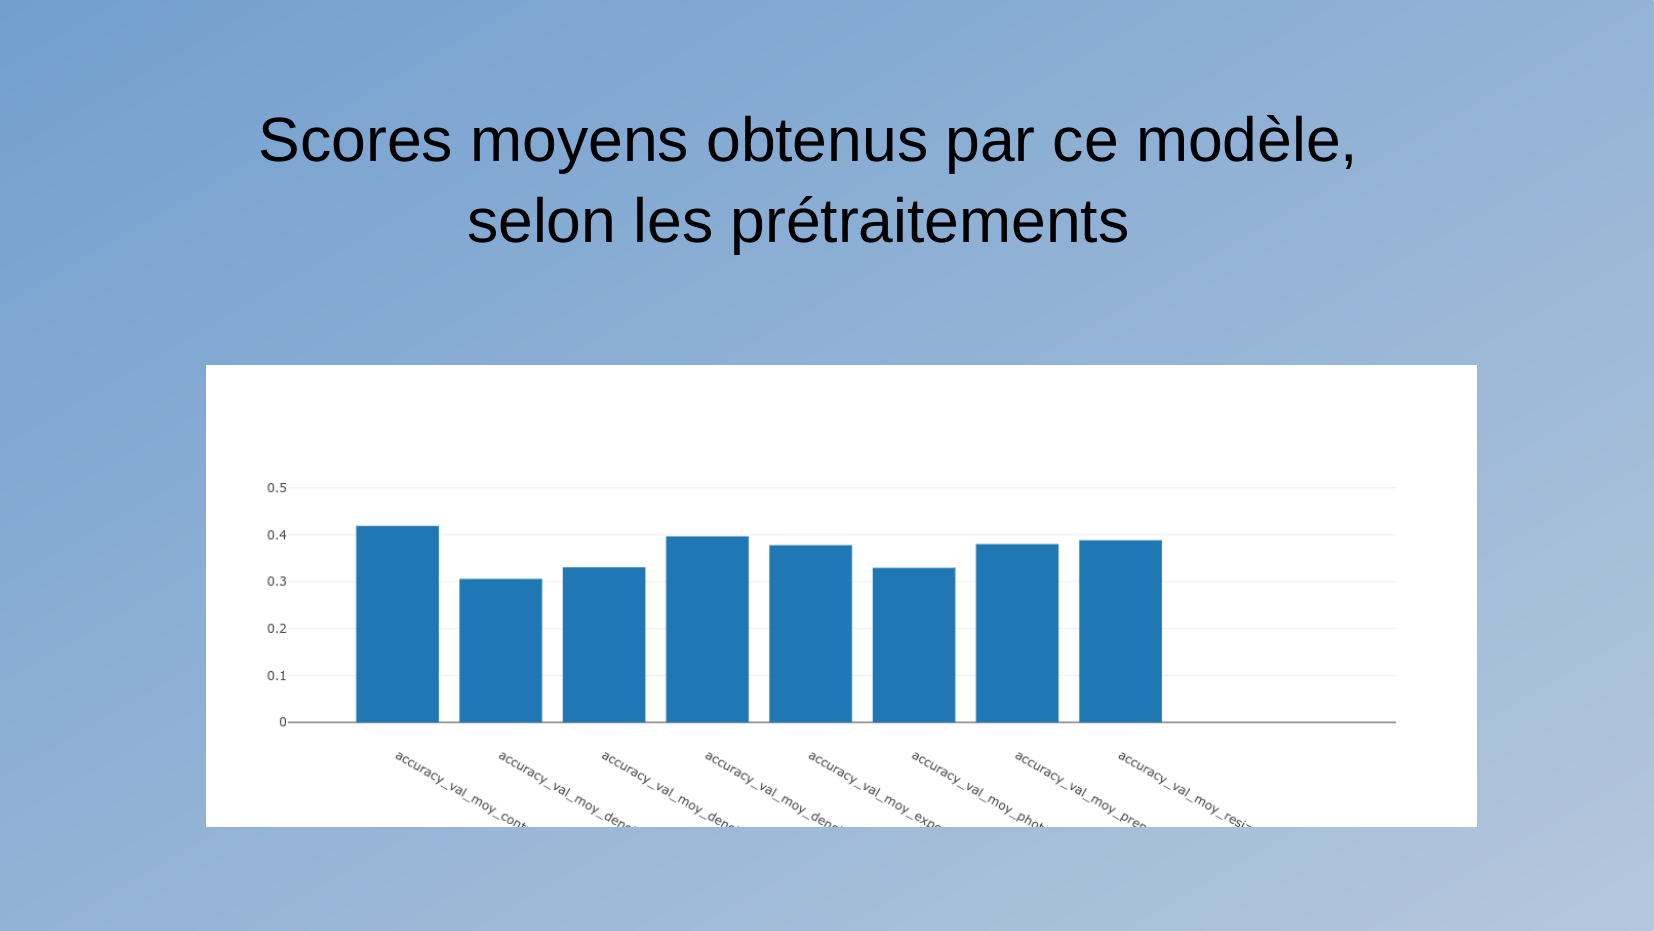

# Scores moyens obtenus par ce modèle, selon les prétraitements